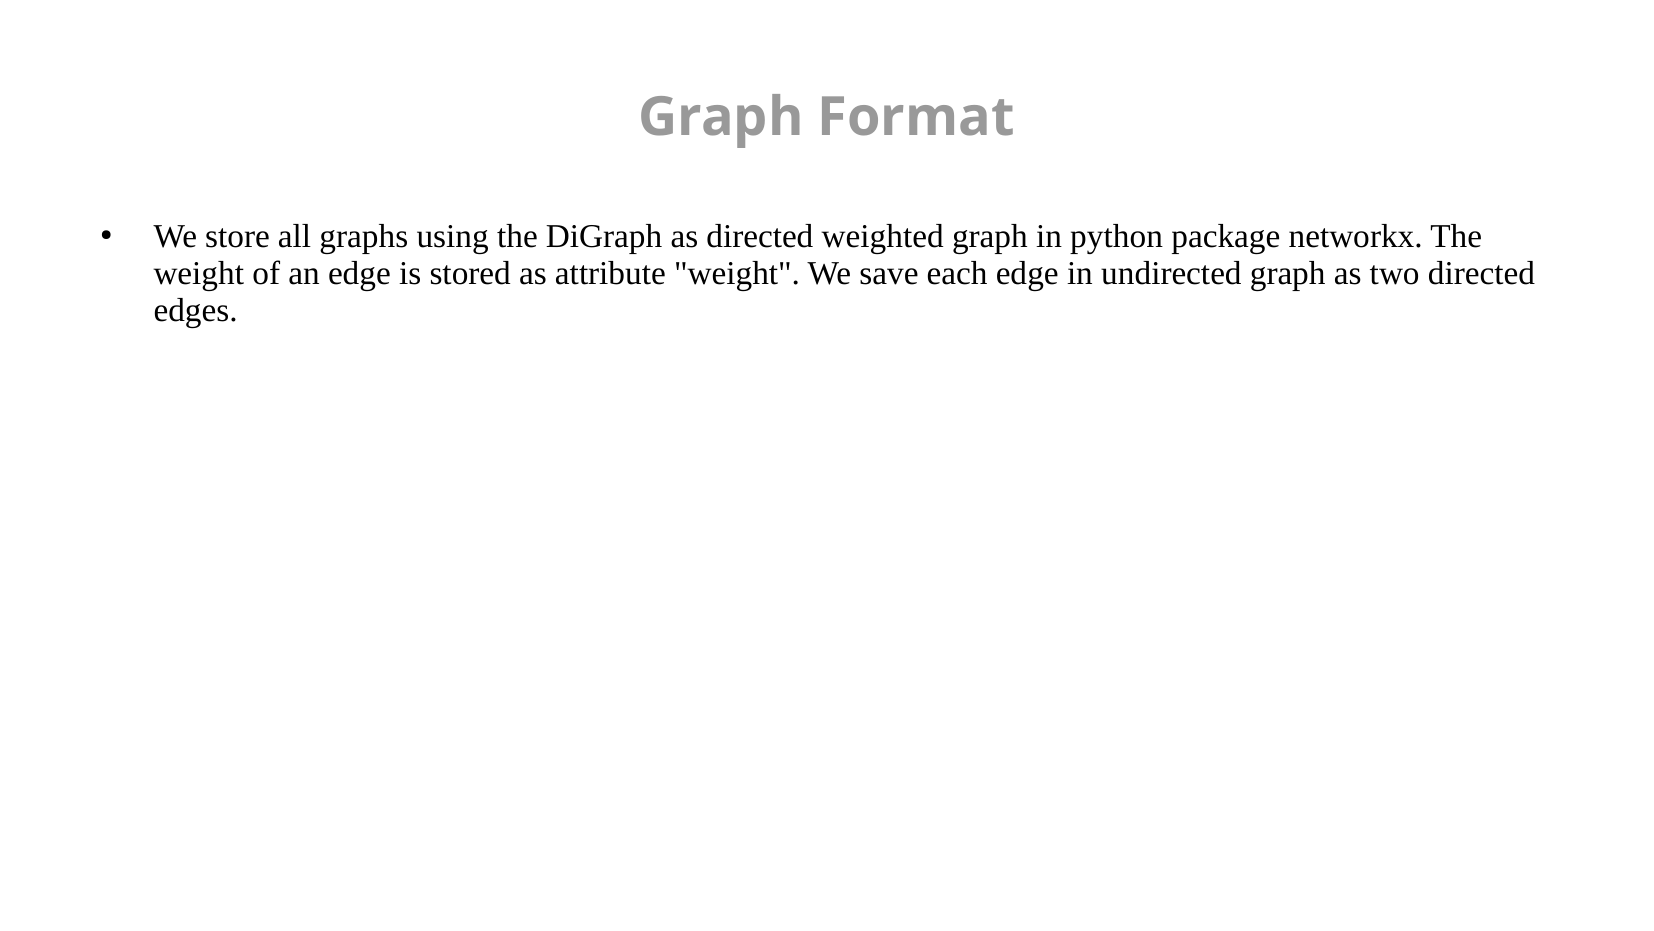

# Graph Format
We store all graphs using the DiGraph as directed weighted graph in python package networkx. The weight of an edge is stored as attribute "weight". We save each edge in undirected graph as two directed edges.